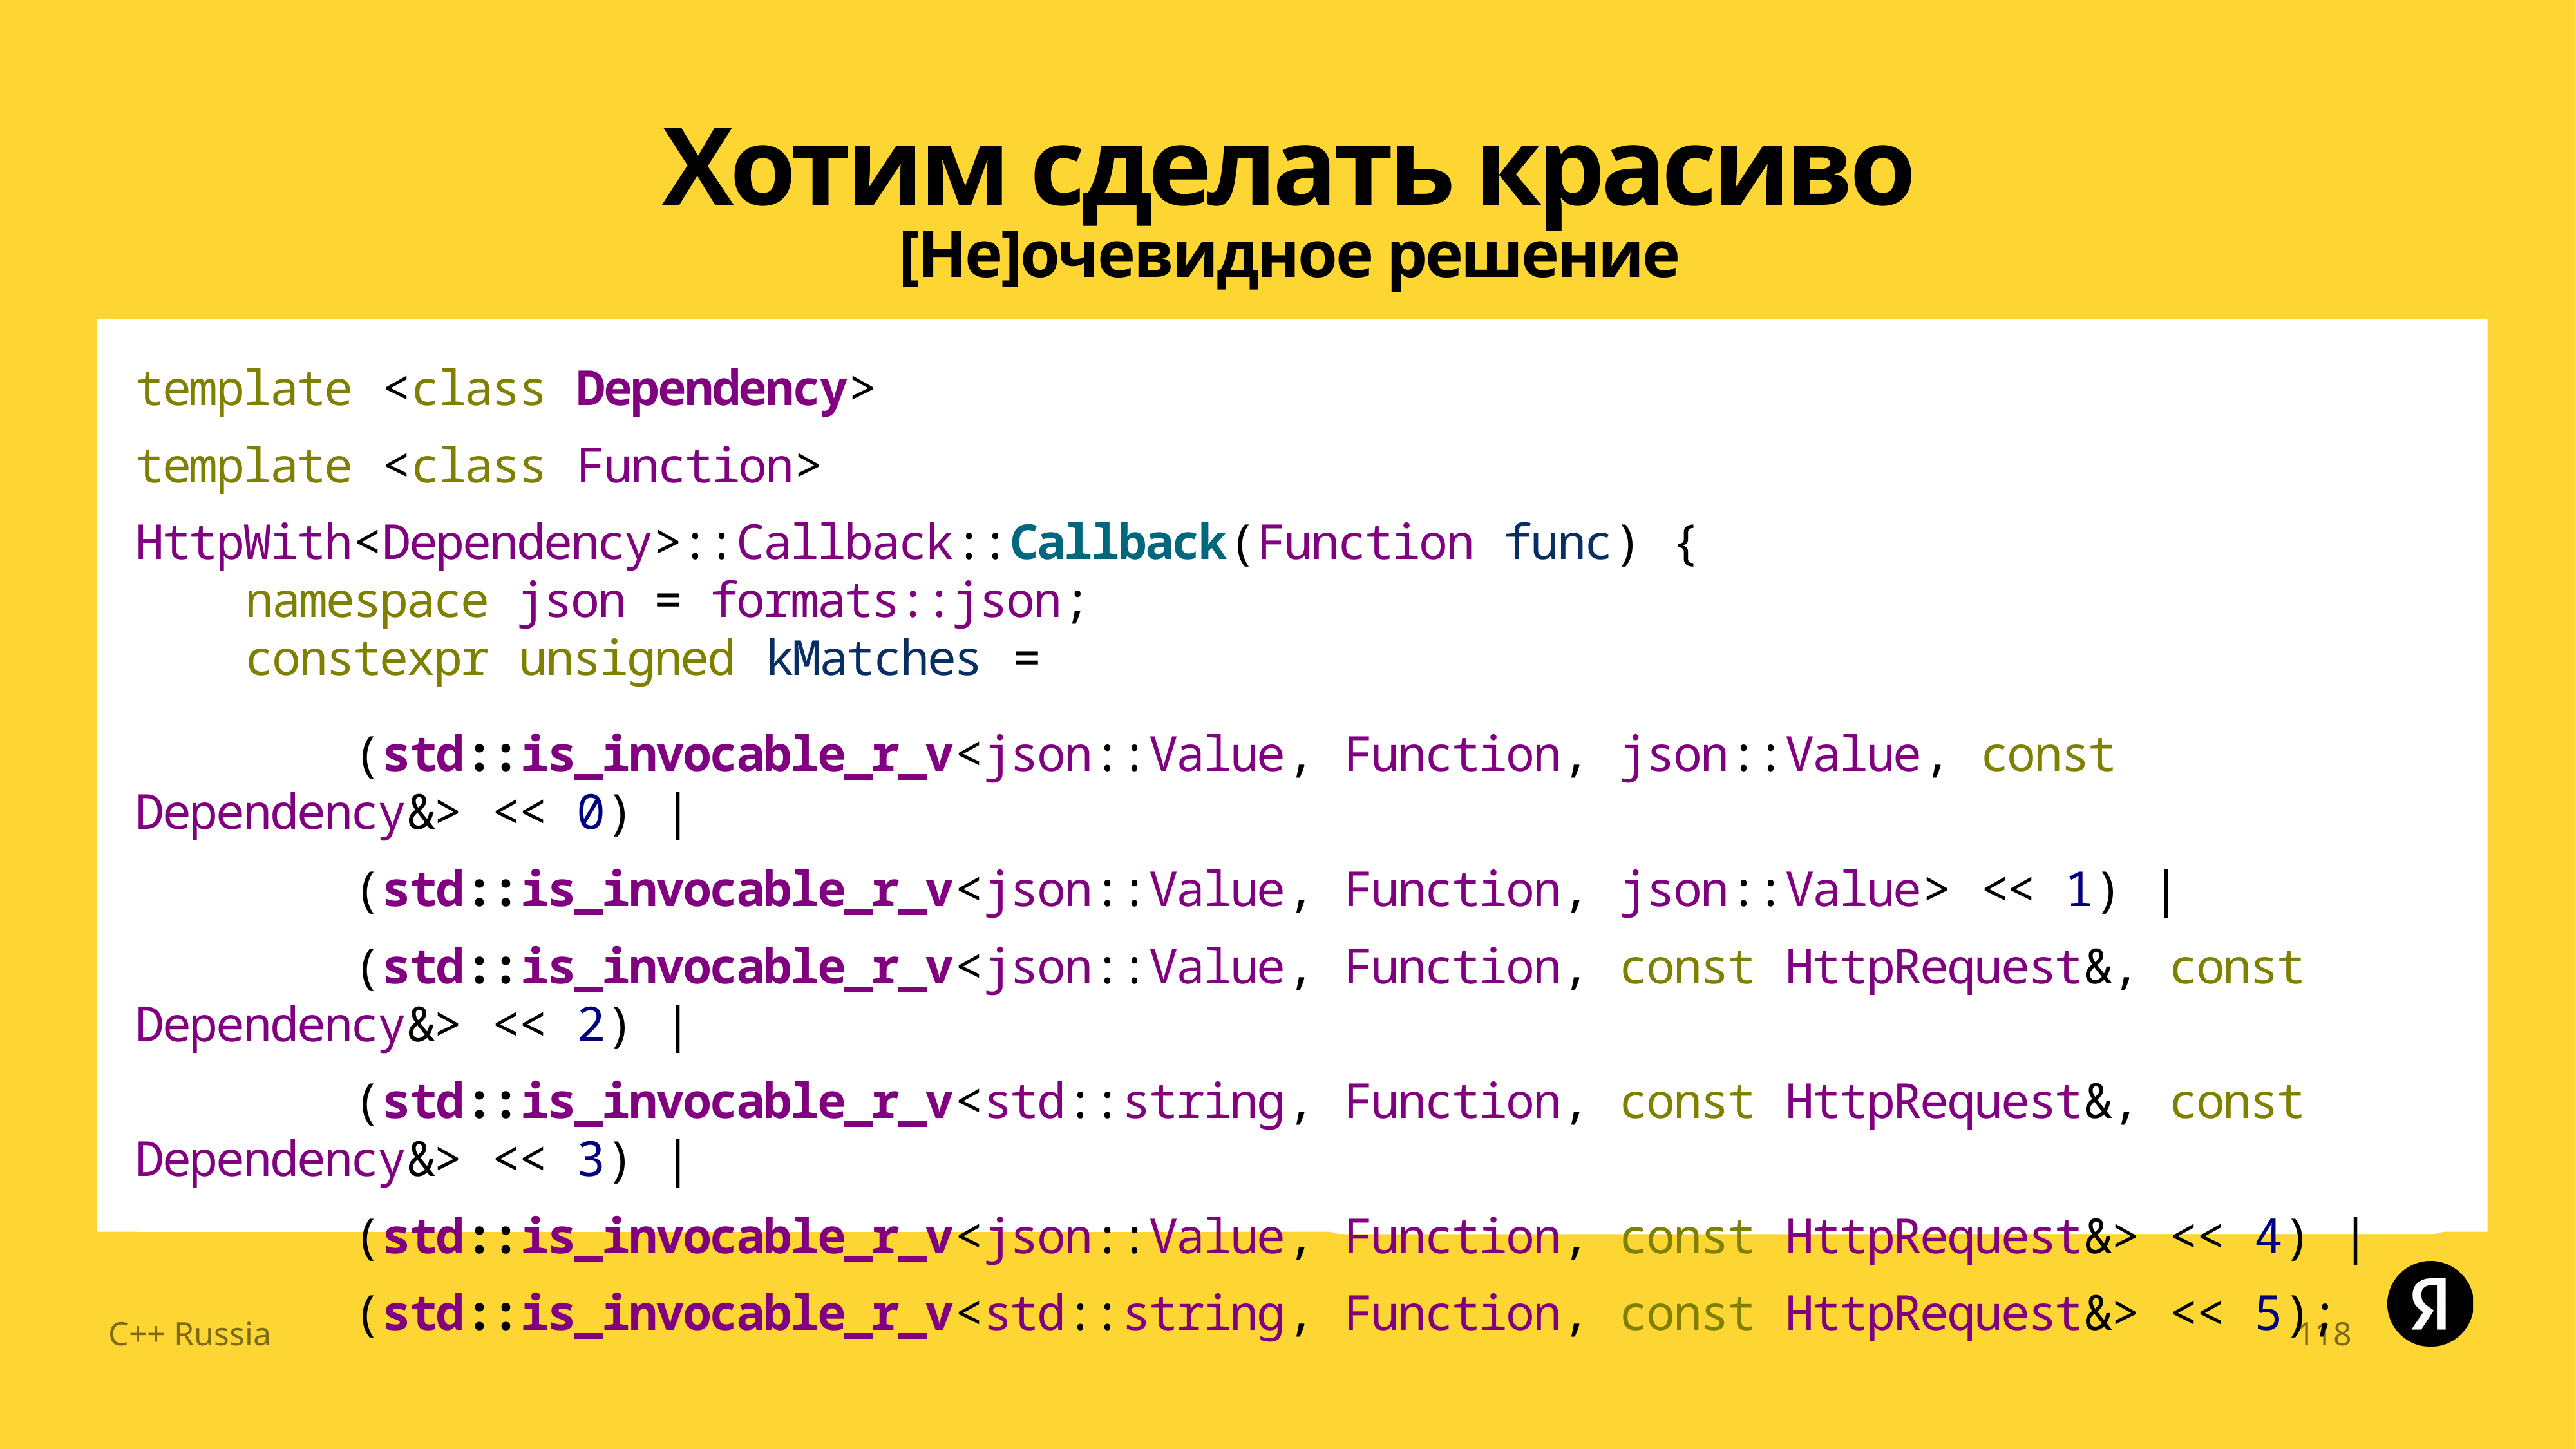

Хотим сделать красиво
[Не]очевидное решение
template <class Dependency>
template <class Function>
HttpWith<Dependency>::Callback::Callback(Function func) {
 namespace json = formats::json;
 constexpr unsigned kMatches =
 (std::is_invocable_r_v<json::Value, Function, json::Value, const Dependency&> << 0) |
 (std::is_invocable_r_v<json::Value, Function, json::Value> << 1) |
 (std::is_invocable_r_v<json::Value, Function, const HttpRequest&, const Dependency&> << 2) |
 (std::is_invocable_r_v<std::string, Function, const HttpRequest&, const Dependency&> << 3) |
 (std::is_invocable_r_v<json::Value, Function, const HttpRequest&> << 4) |
 (std::is_invocable_r_v<std::string, Function, const HttpRequest&> << 5);
01
02
# Недостаточно корутин в пуле — тратится много CPU на выделения и освобождения памяти
Избыток корутин в пуле — тратится оперативная память
03
04
C++ Russia
Ручная настройка пулов — боль и страдание
В зависимости от приложения нужны разные размеры пулов — требуется ручная настройка
118